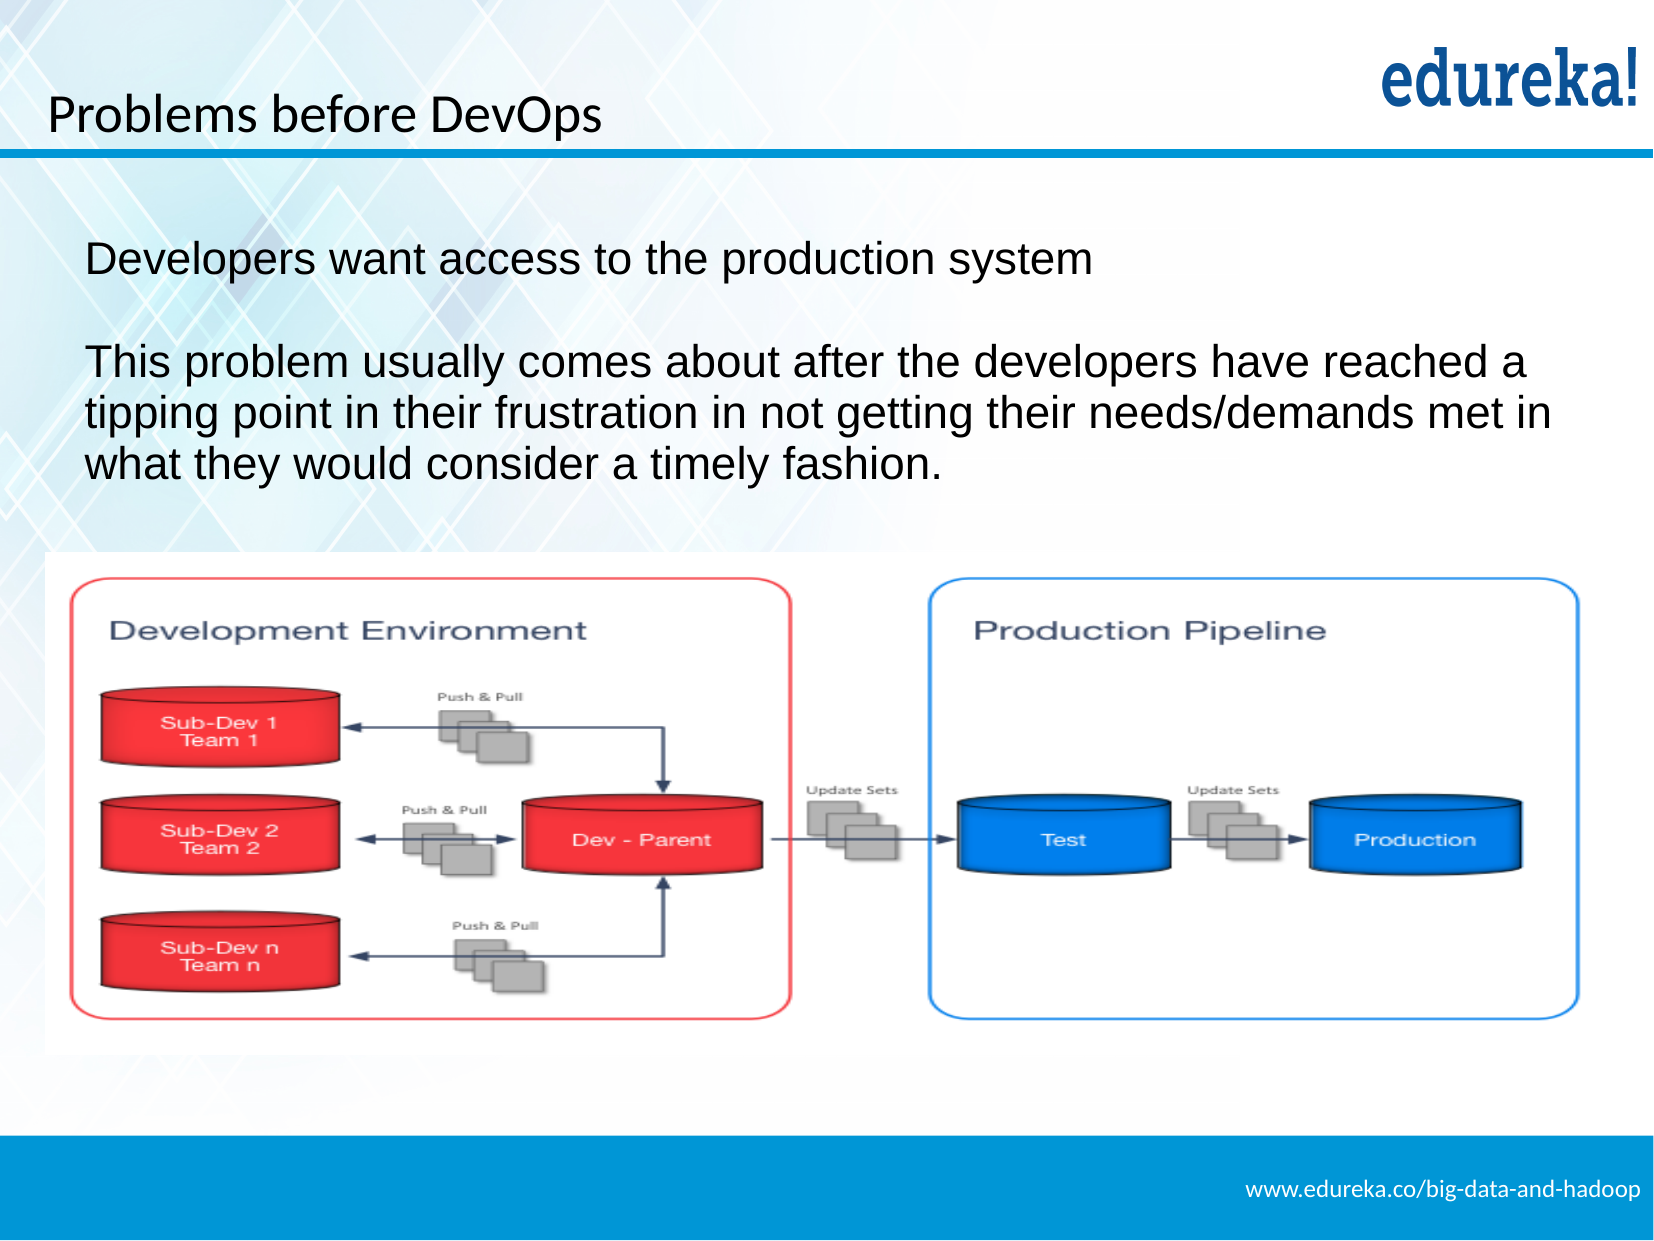

# Problems before DevOps
Developers want access to the production system
This problem usually comes about after the developers have reached a tipping point in their frustration in not getting their needs/demands met in what they would consider a timely fashion.